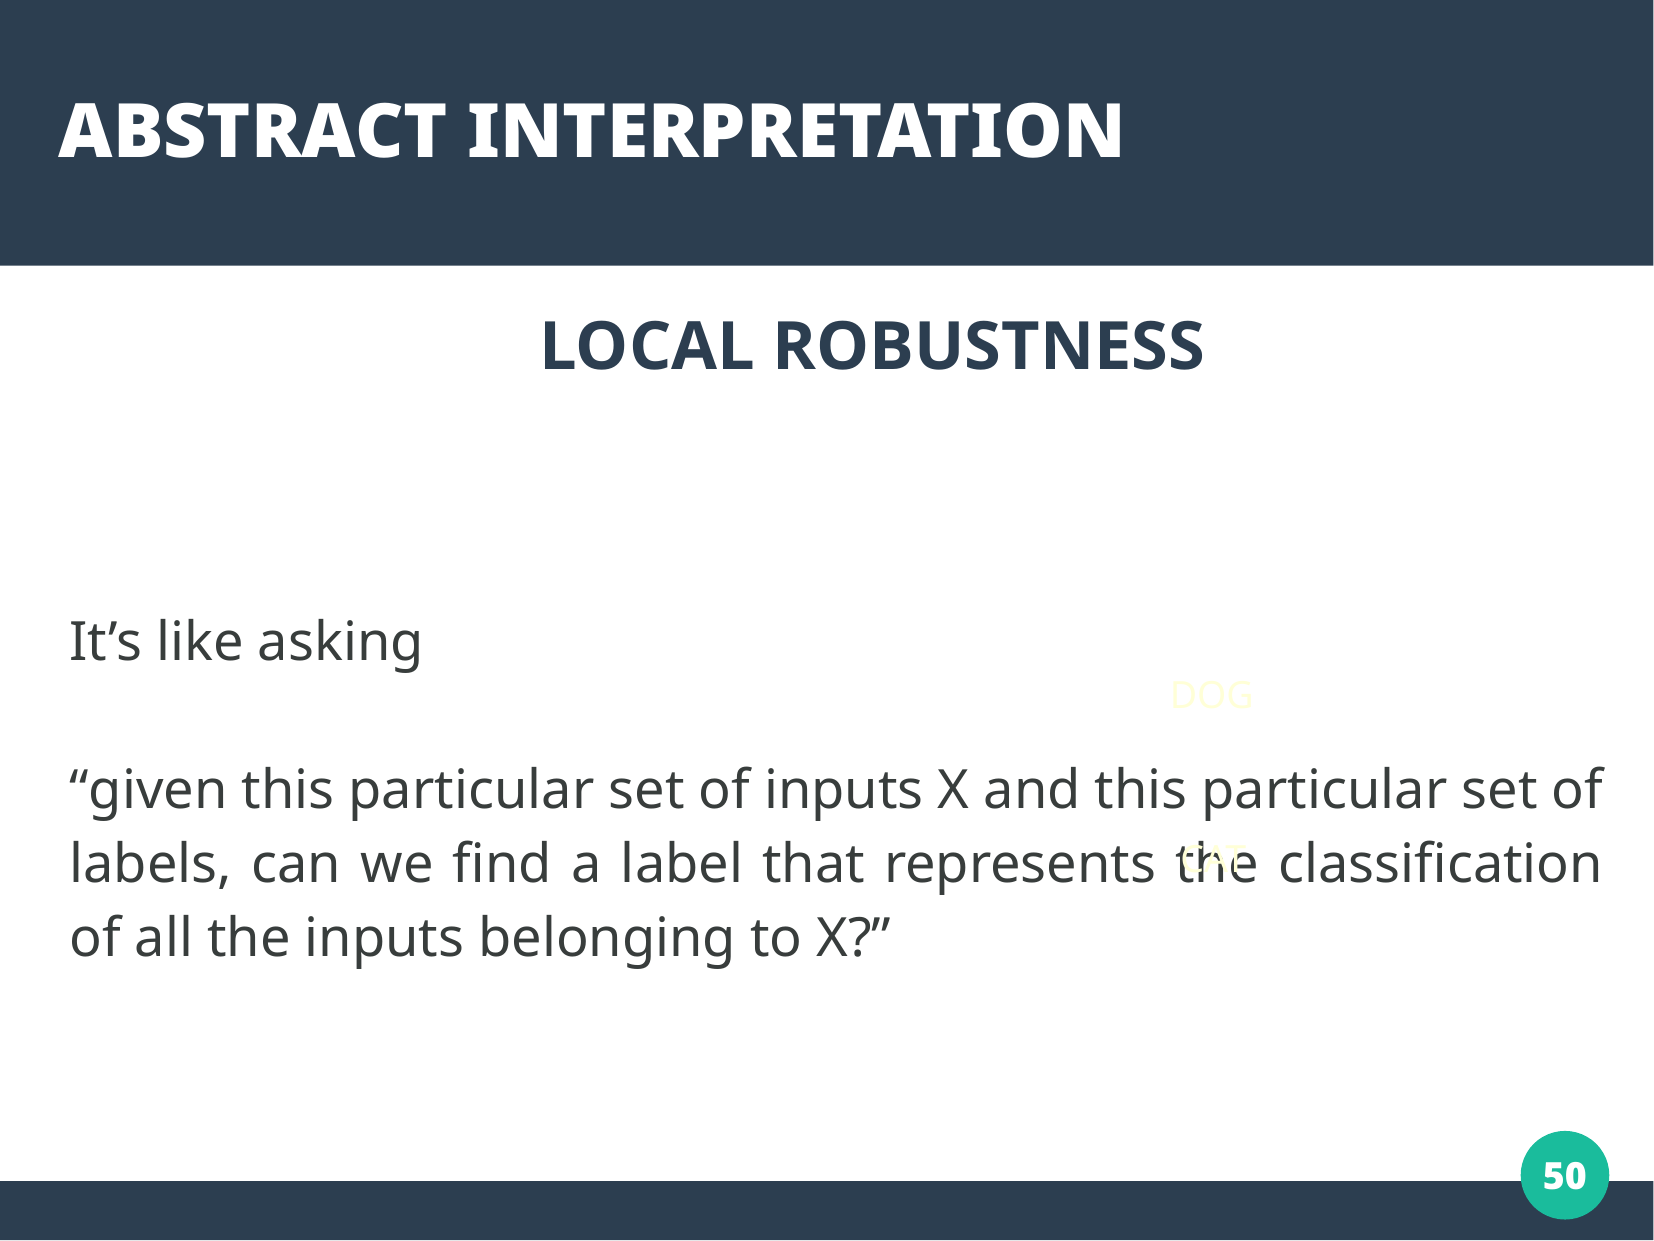

# ABSTRACT INTERPRETATION
LOCAL ROBUSTNESS
It’s like asking
“given this particular set of inputs X and this particular set of labels, can we find a label that represents the classification of all the inputs belonging to X?”
DOG
CAT
50